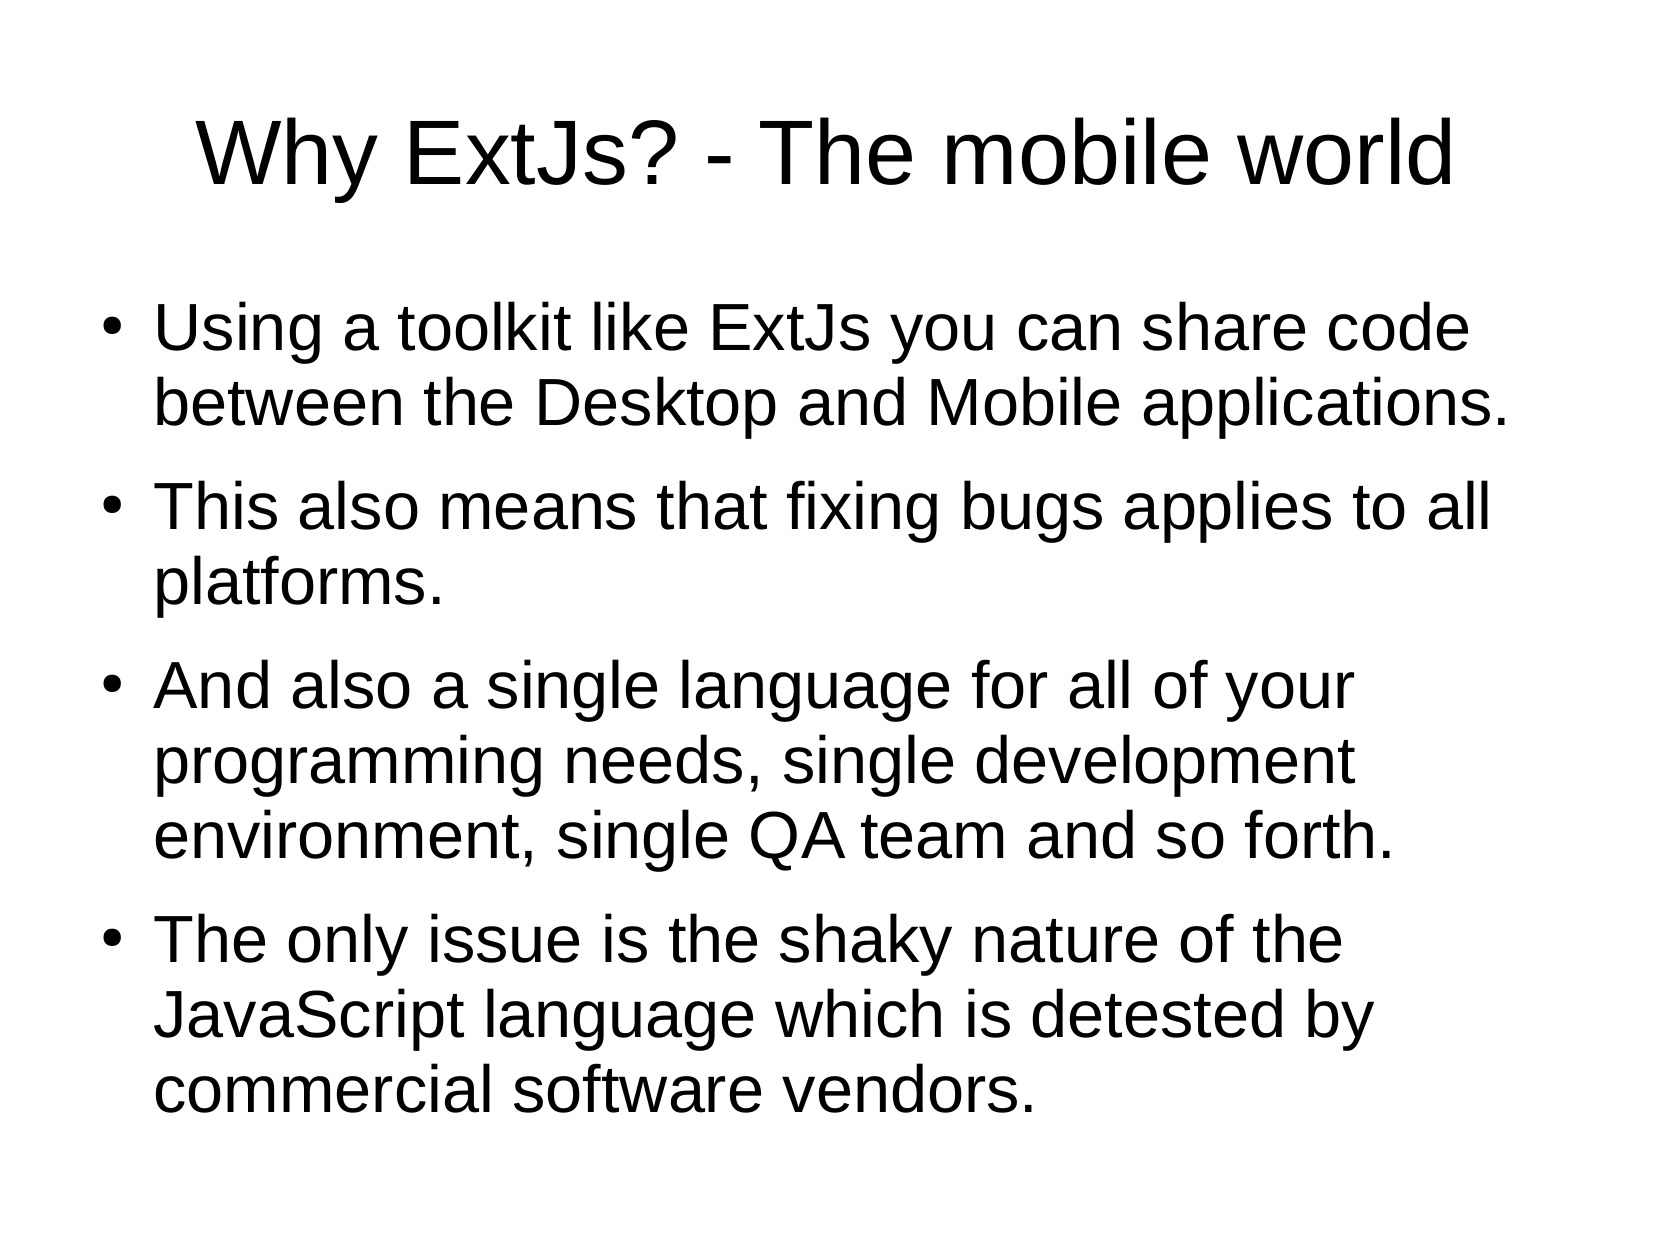

# Why ExtJs? - The mobile world
Using a toolkit like ExtJs you can share code between the Desktop and Mobile applications.
This also means that fixing bugs applies to all platforms.
And also a single language for all of your programming needs, single development environment, single QA team and so forth.
The only issue is the shaky nature of the JavaScript language which is detested by commercial software vendors.